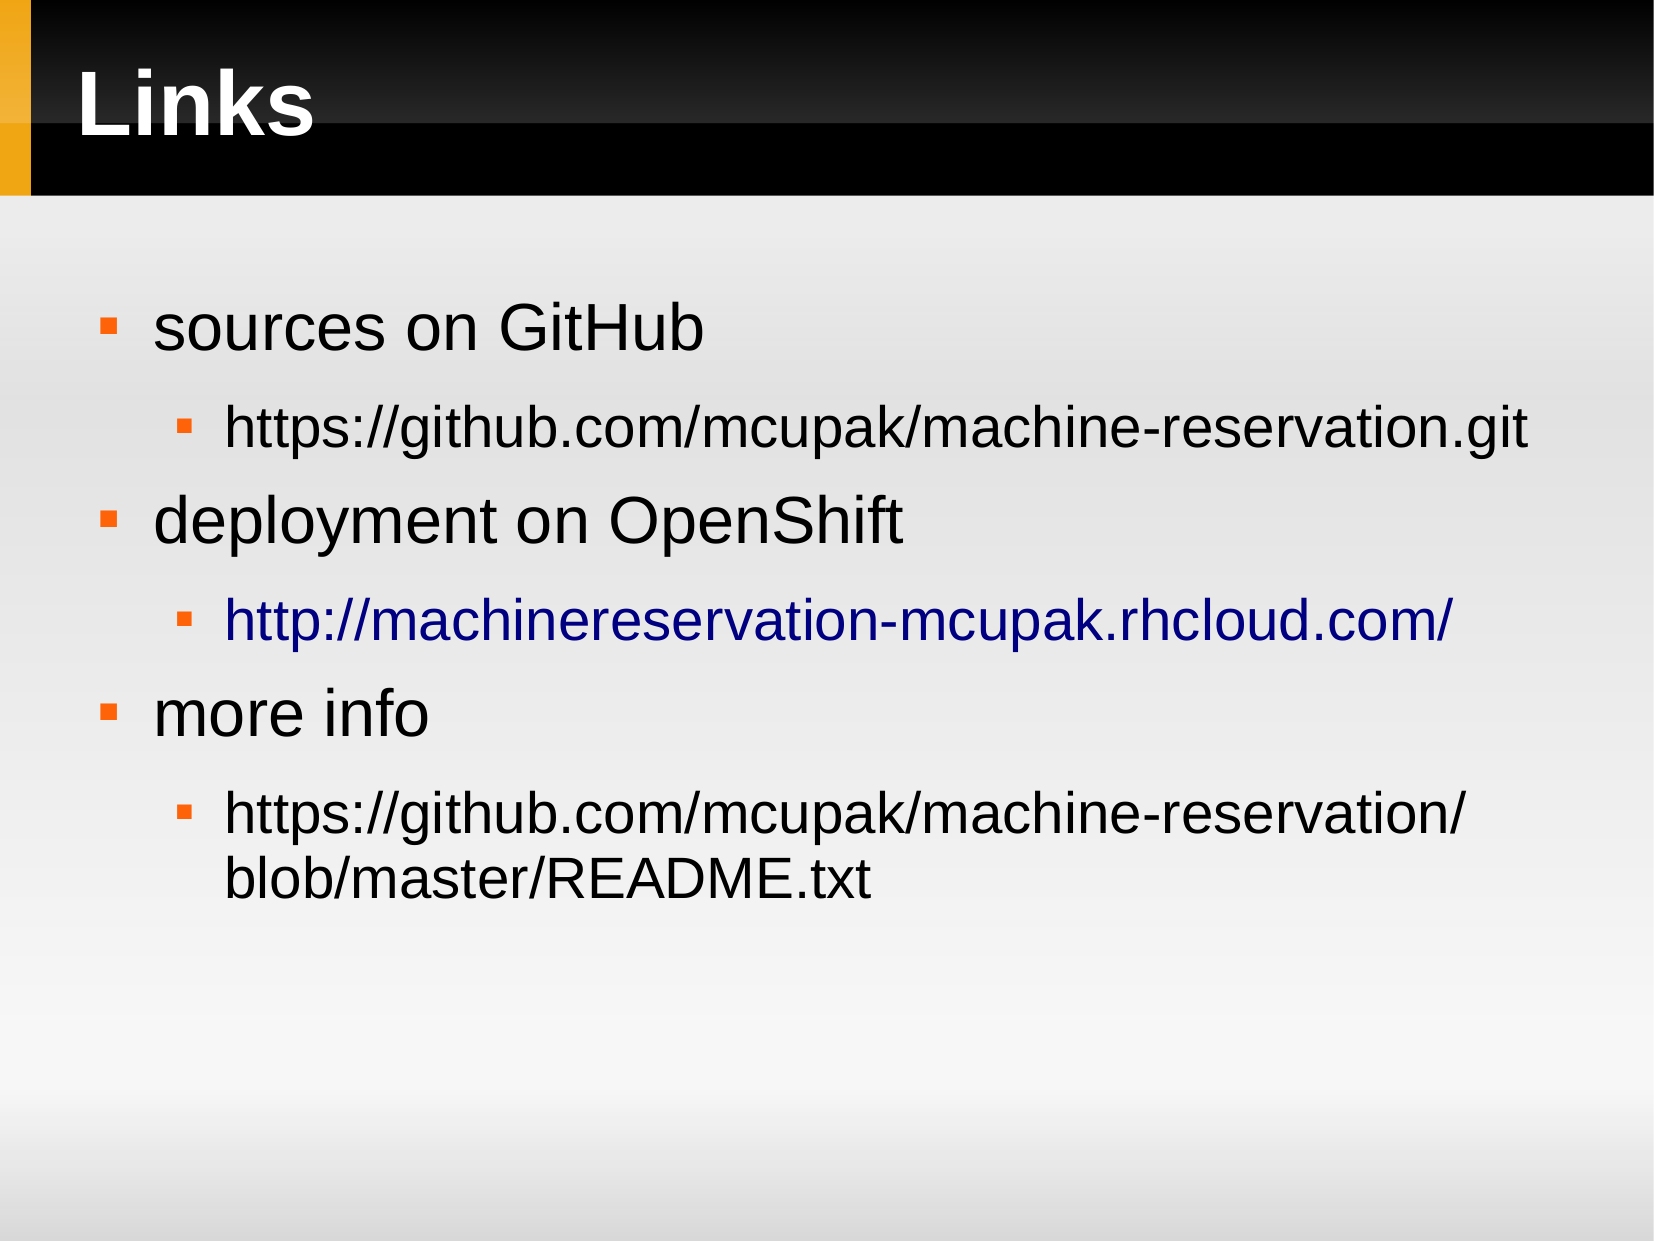

# Links
sources on GitHub
https://github.com/mcupak/machine-reservation.git
deployment on OpenShift
http://machinereservation-mcupak.rhcloud.com/
more info
https://github.com/mcupak/machine-reservation/blob/master/README.txt